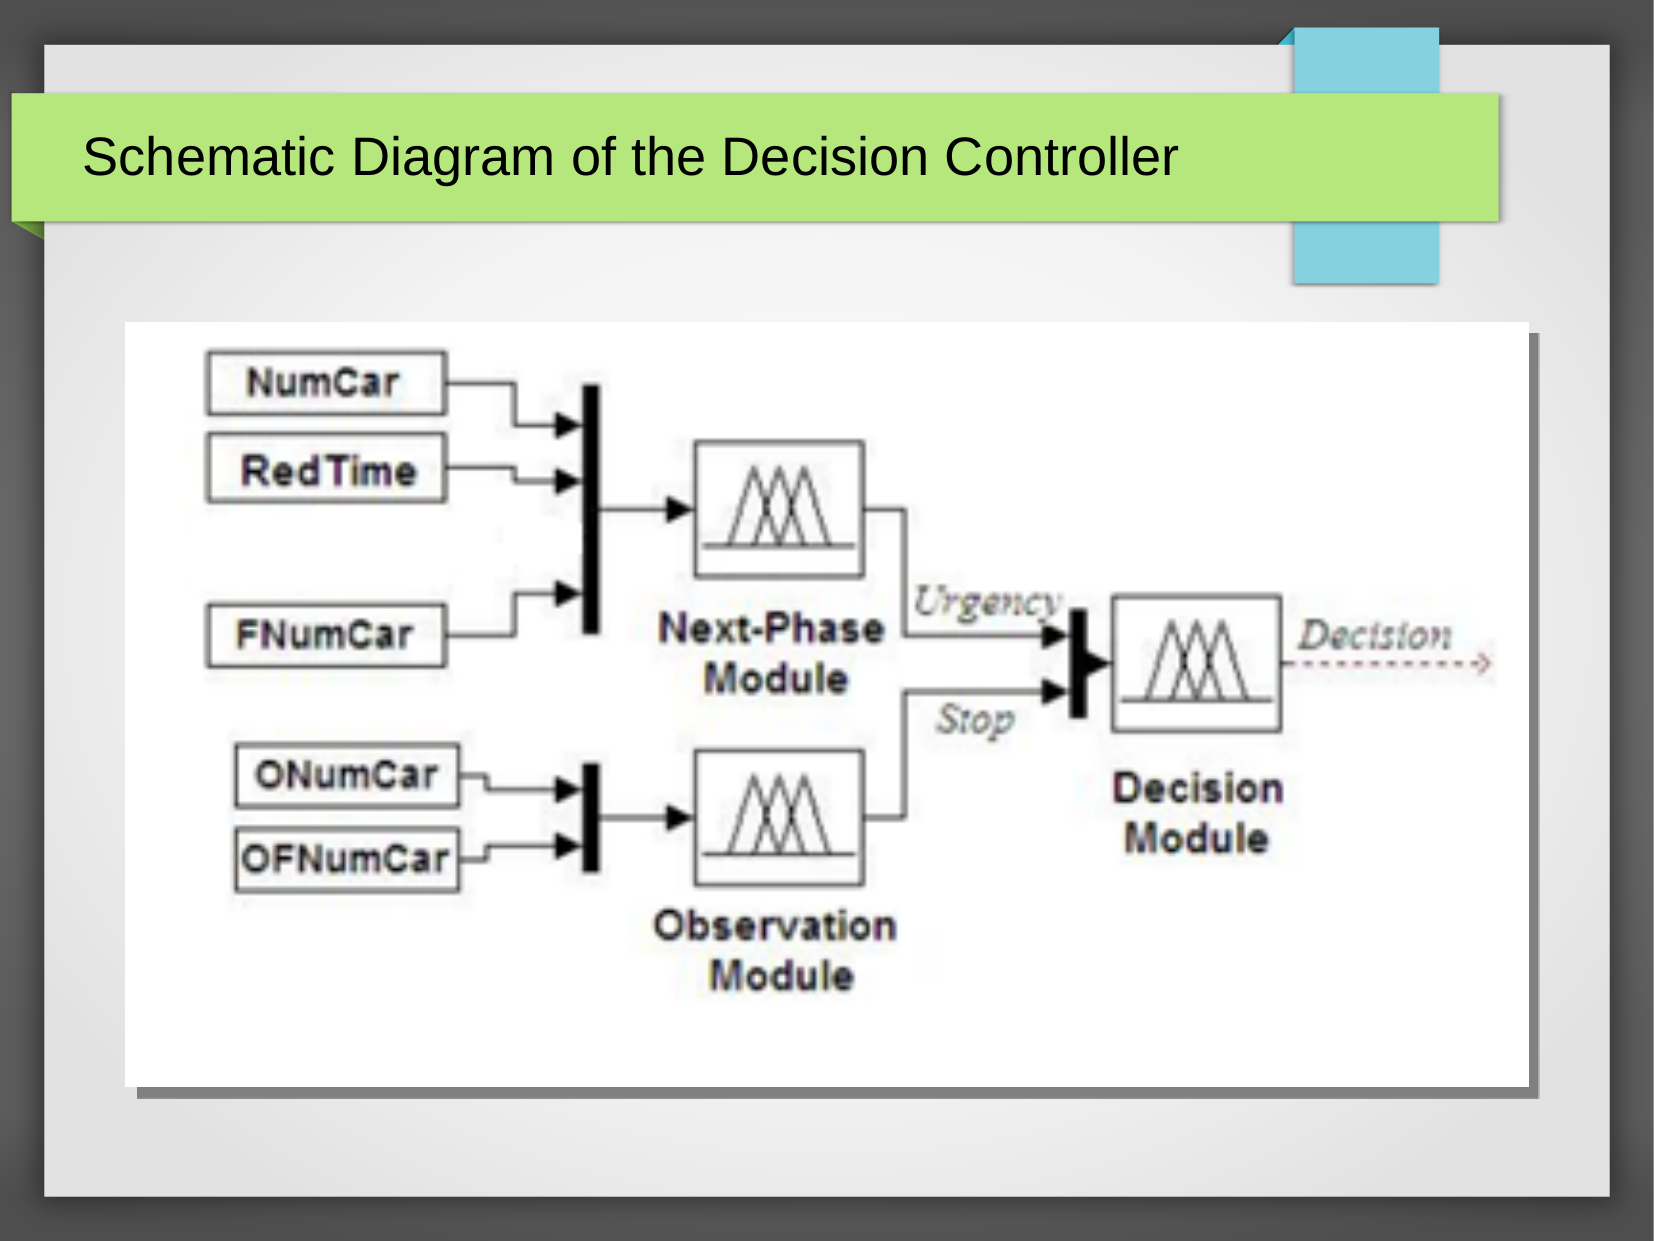

# Schematic Diagram of the Decision Controller